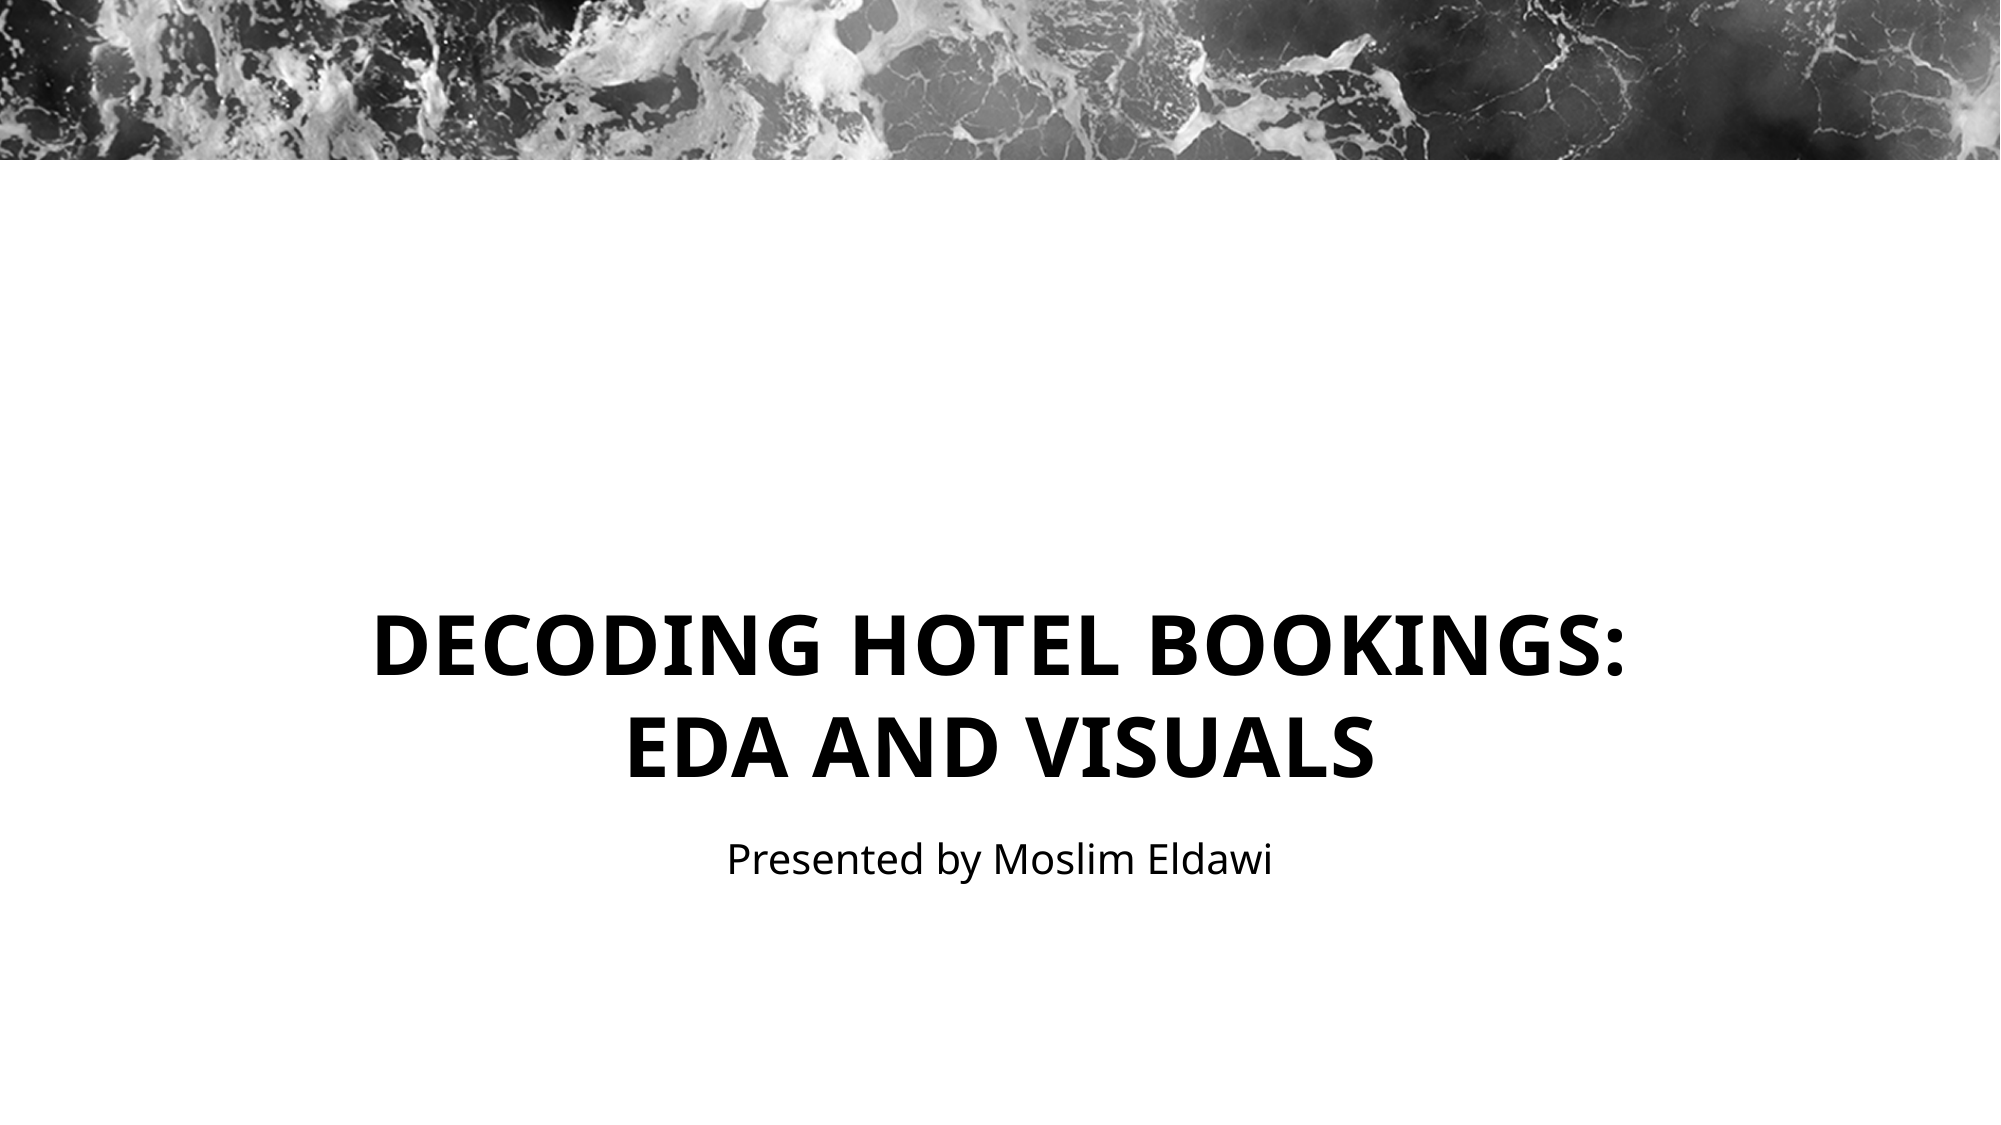

# Decoding Hotel Bookings: EDA and Visuals
Presented by Moslim Eldawi